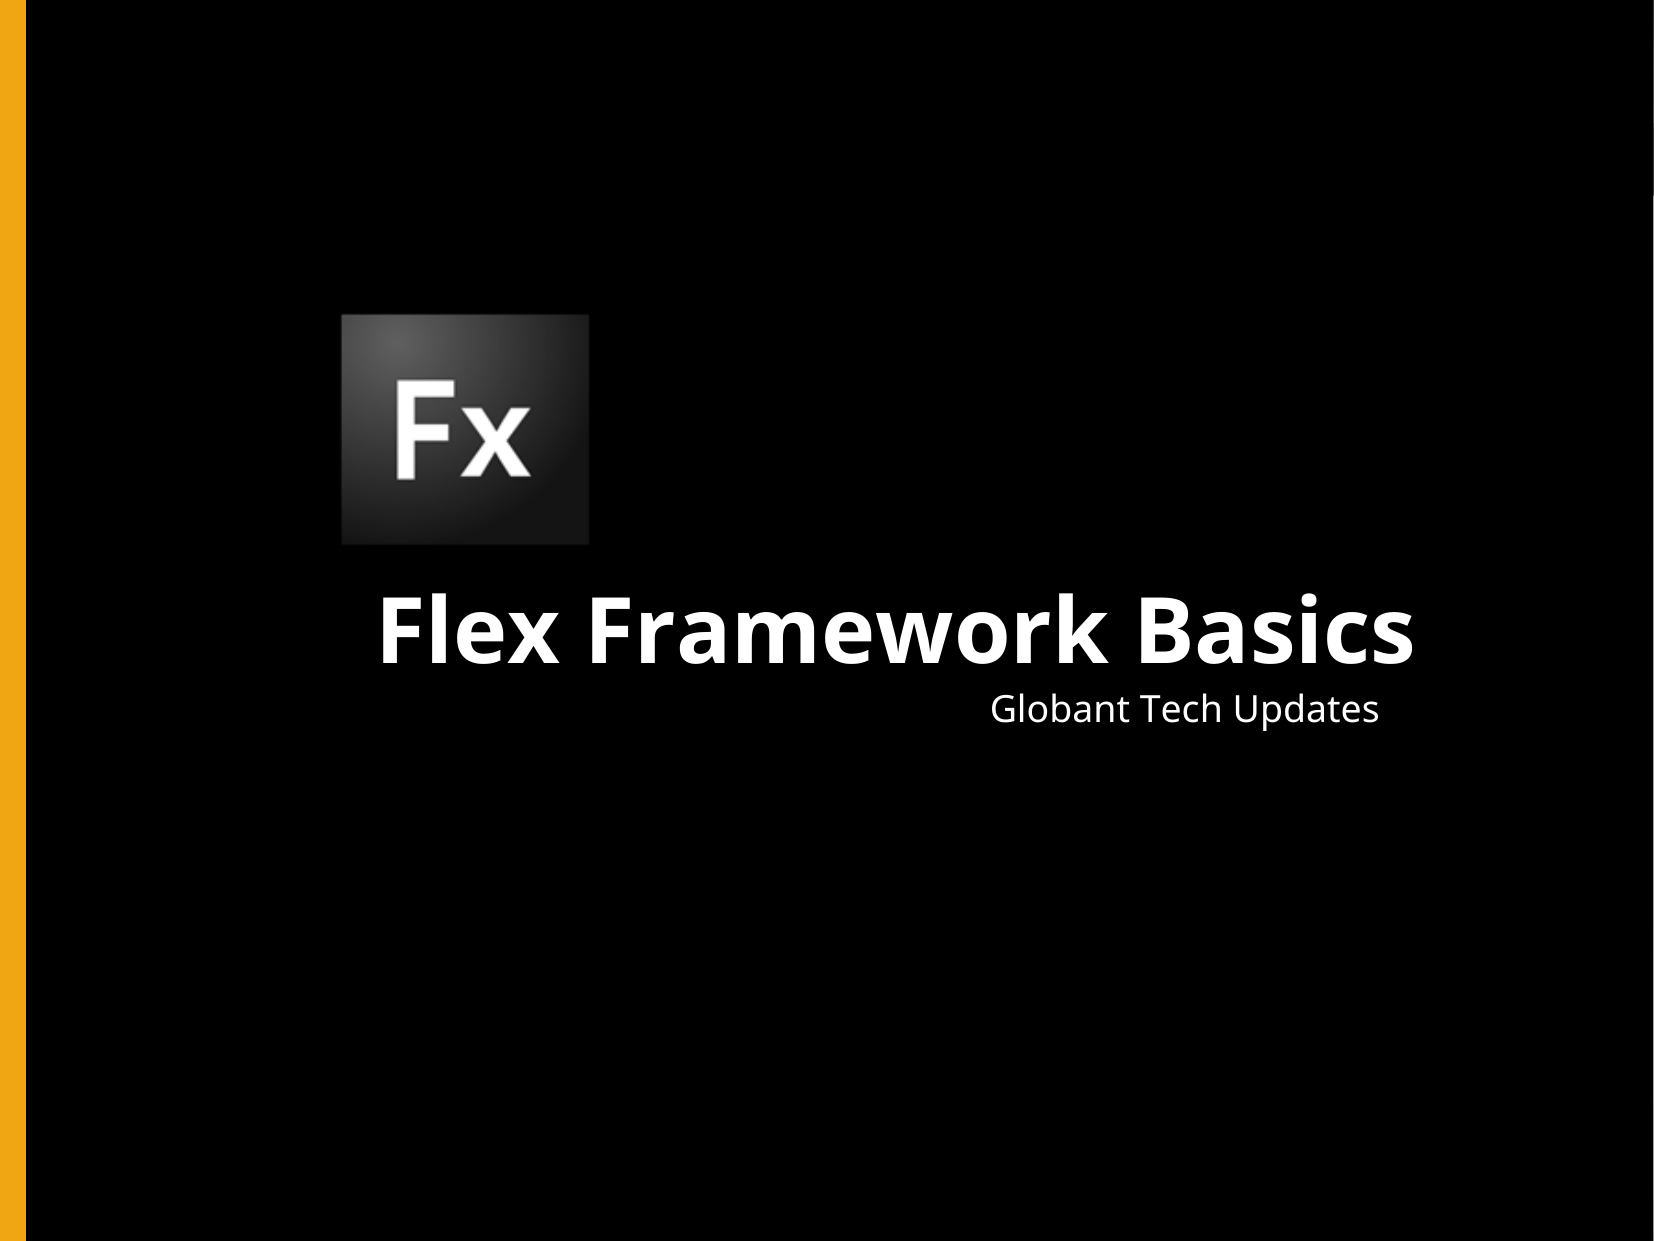

# Flex Framework Basics
Globant Tech Updates